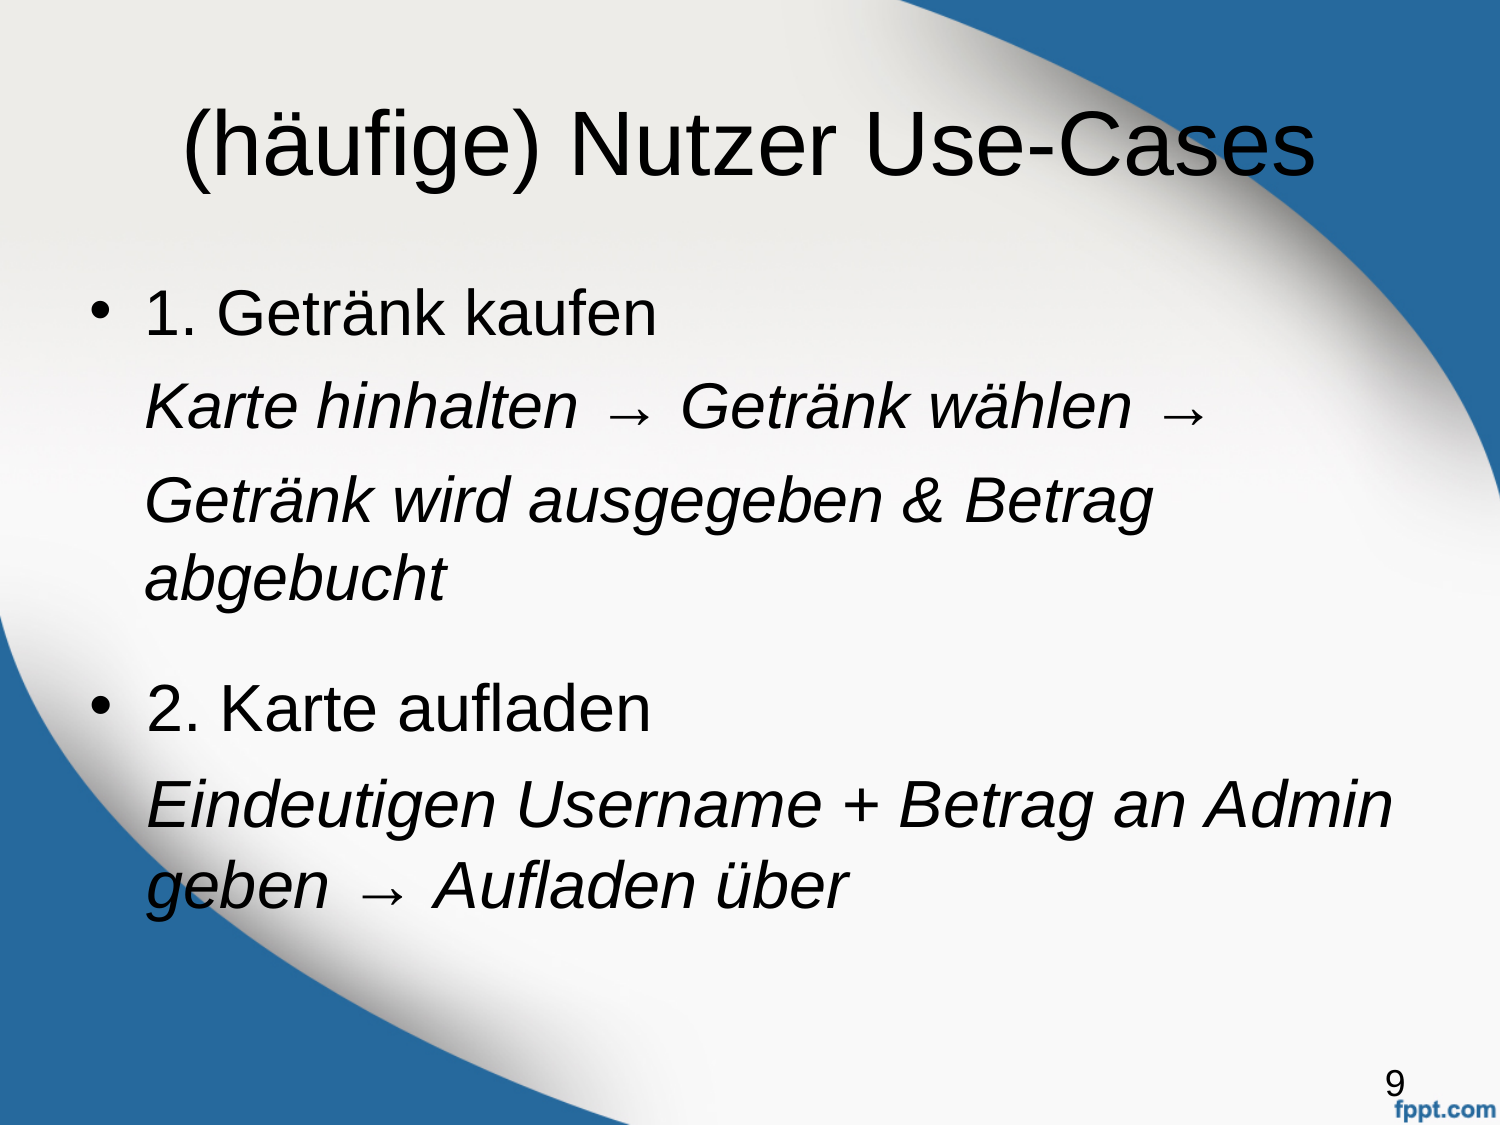

# (häufige) Nutzer Use-Cases
1. Getränk kaufen
Karte hinhalten → Getränk wählen →
Getränk wird ausgegeben & Betrag abgebucht
2. Karte aufladen
Eindeutigen Username + Betrag an Admin geben → Aufladen über